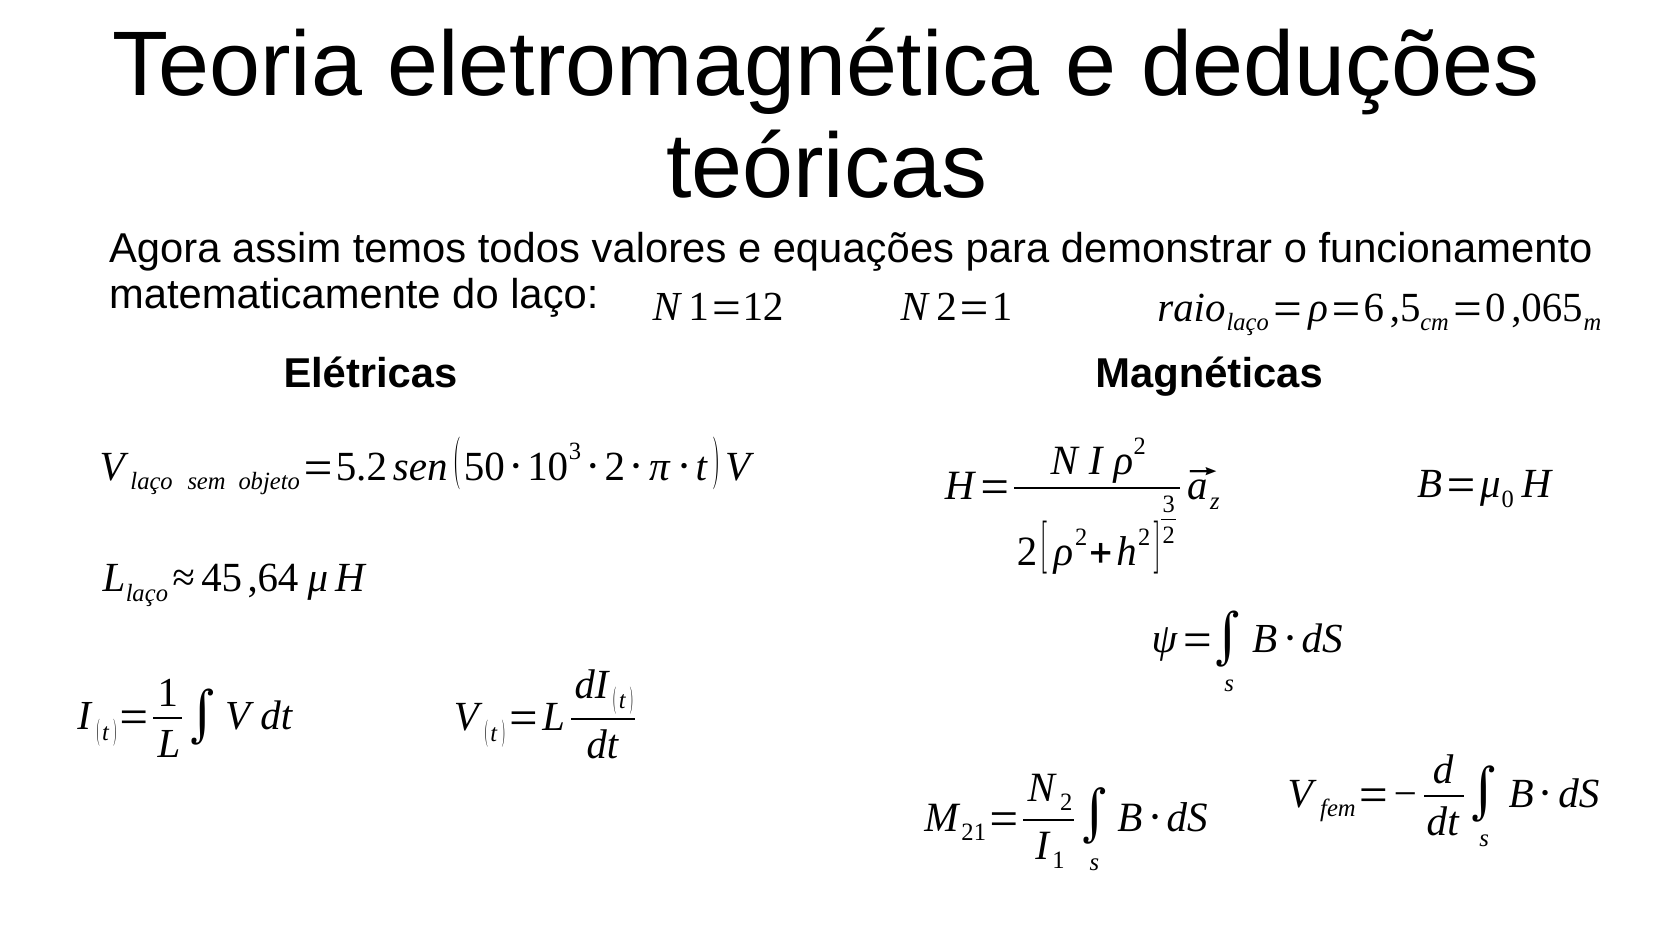

# Teoria eletromagnética e deduções teóricas
Agora assim temos todos valores e equações para demonstrar o funcionamento matematicamente do laço:
			Elétricas									Magnéticas